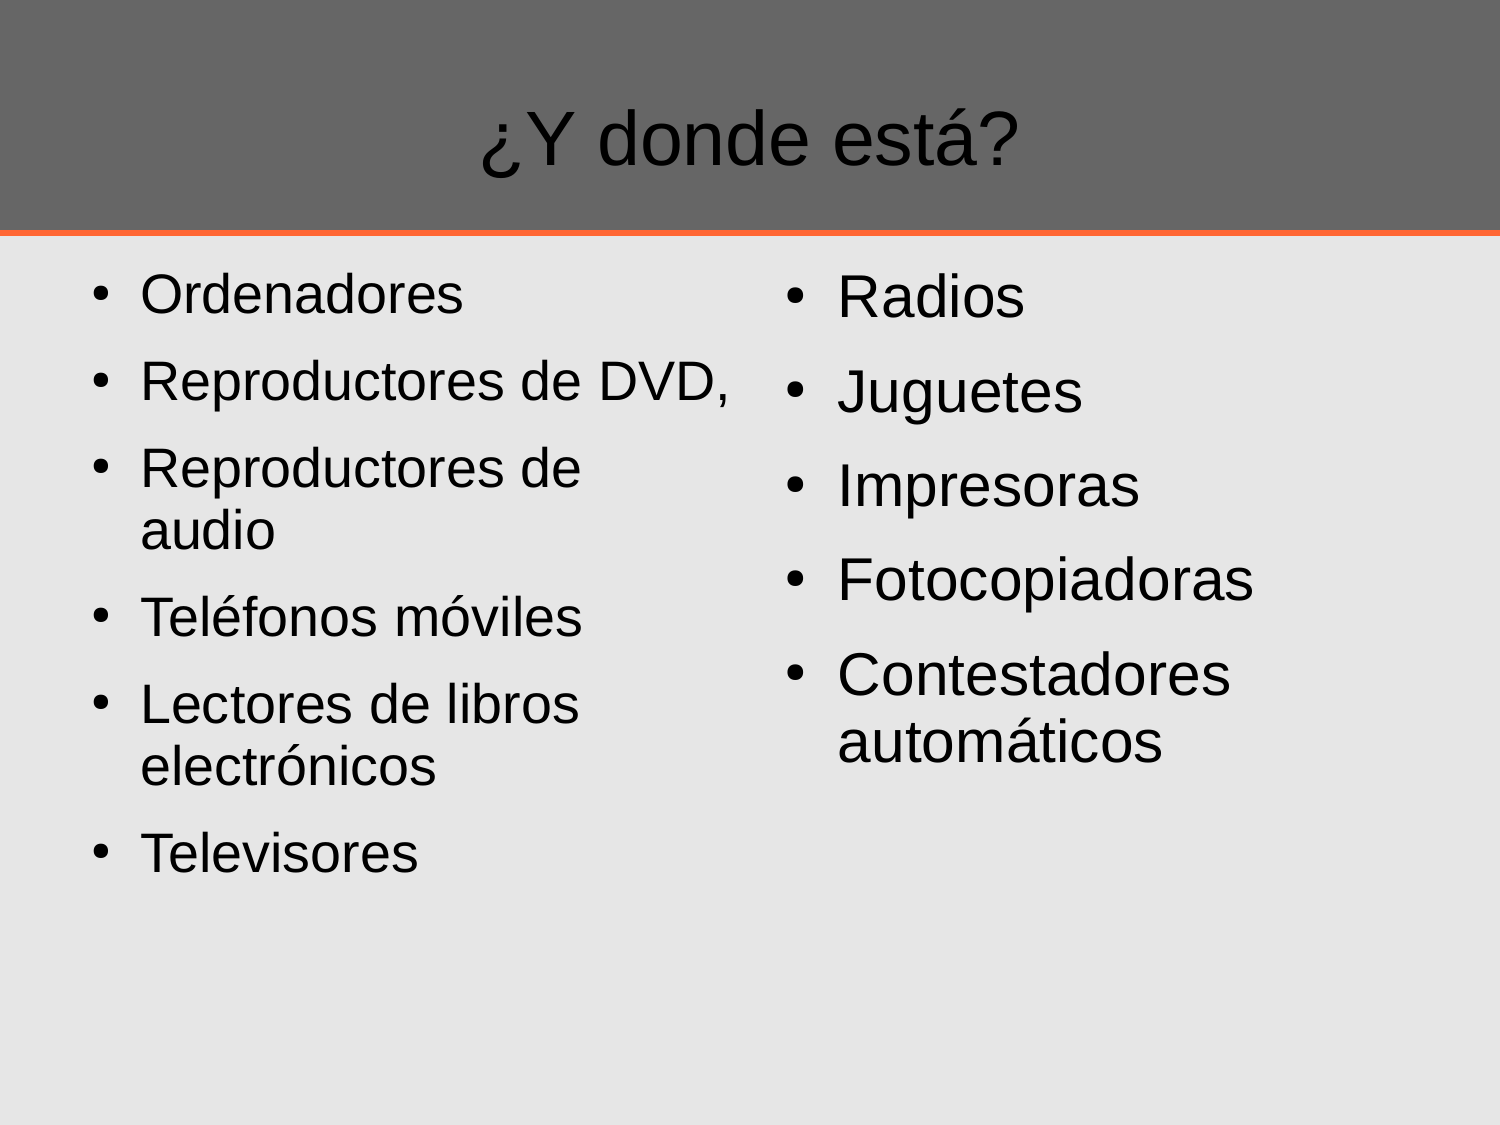

# ¿Y donde está?
Ordenadores
Reproductores de DVD,
Reproductores de audio
Teléfonos móviles
Lectores de libros electrónicos
Televisores
Radios
Juguetes
Impresoras
Fotocopiadoras
Contestadores automáticos